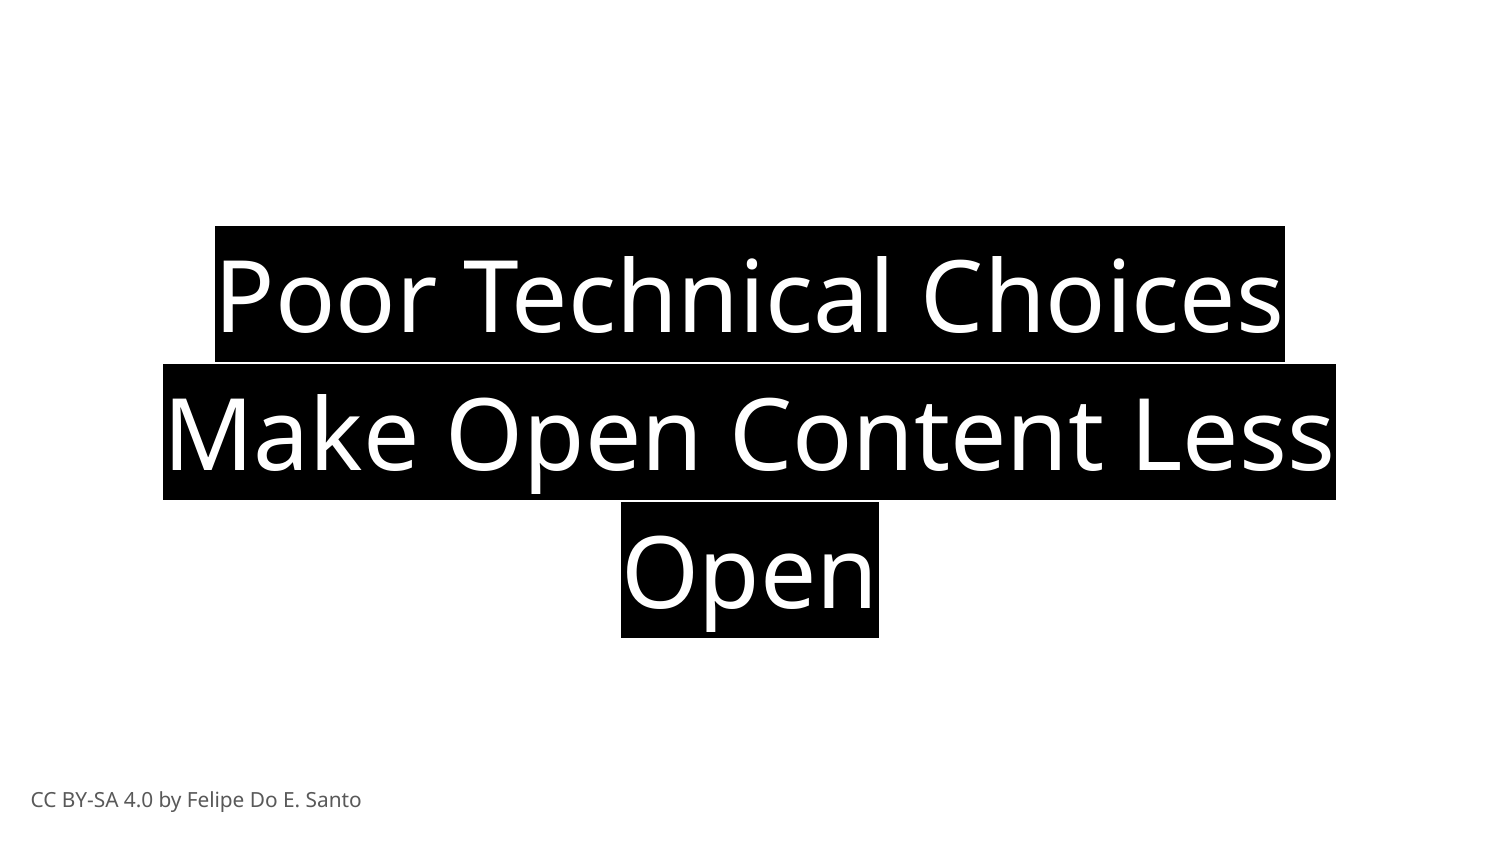

# Poor Technical Choices Make Open Content Less Open
CC BY-SA 4.0 by Felipe Do E. Santo